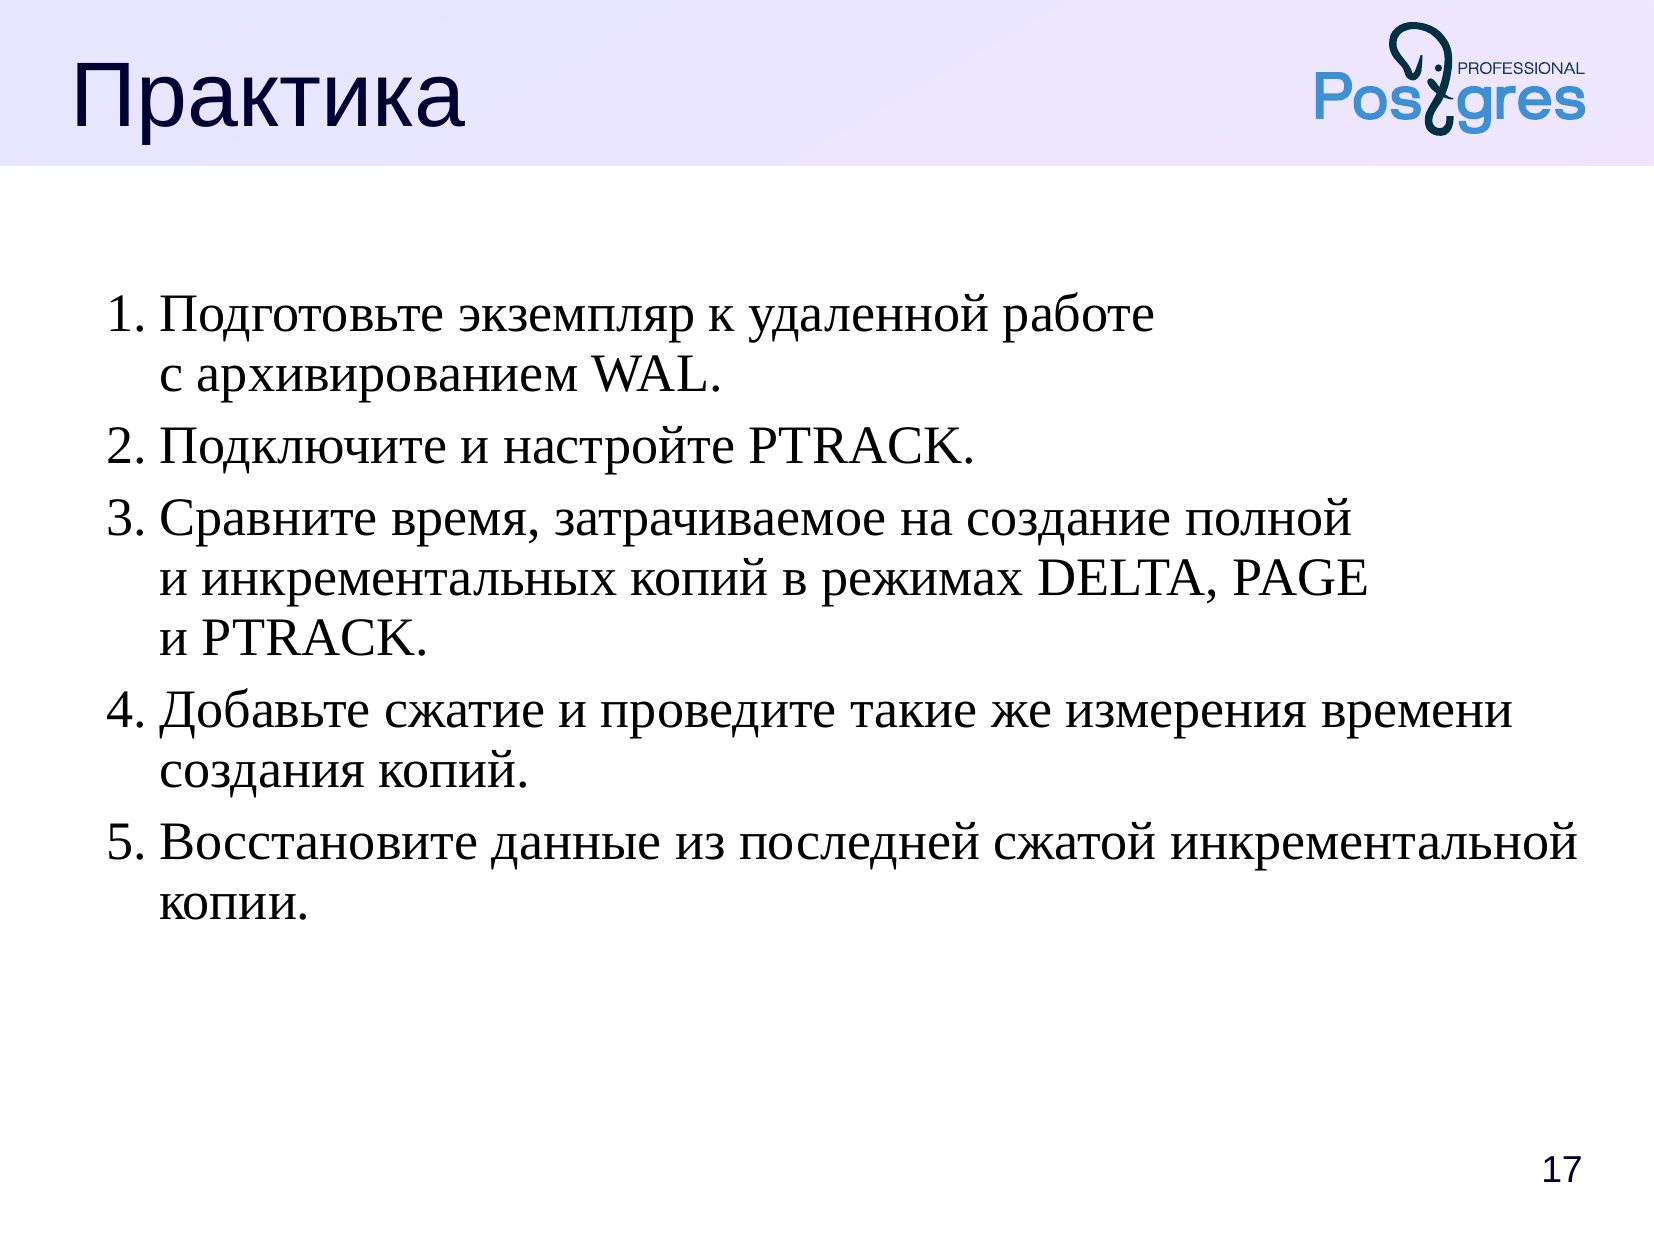

# Практика
Подготовьте экземпляр к удаленной работе
с архивированием WAL.
Подключите и настройте PTRACK.
Сравните время, затрачиваемое на создание полной
и инкрементальных копий в режимах DELTA, PAGE
и PTRACK.
Добавьте сжатие и проведите такие же измерения времени создания копий.
Восстановите данные из последней сжатой инкрементальной копии.